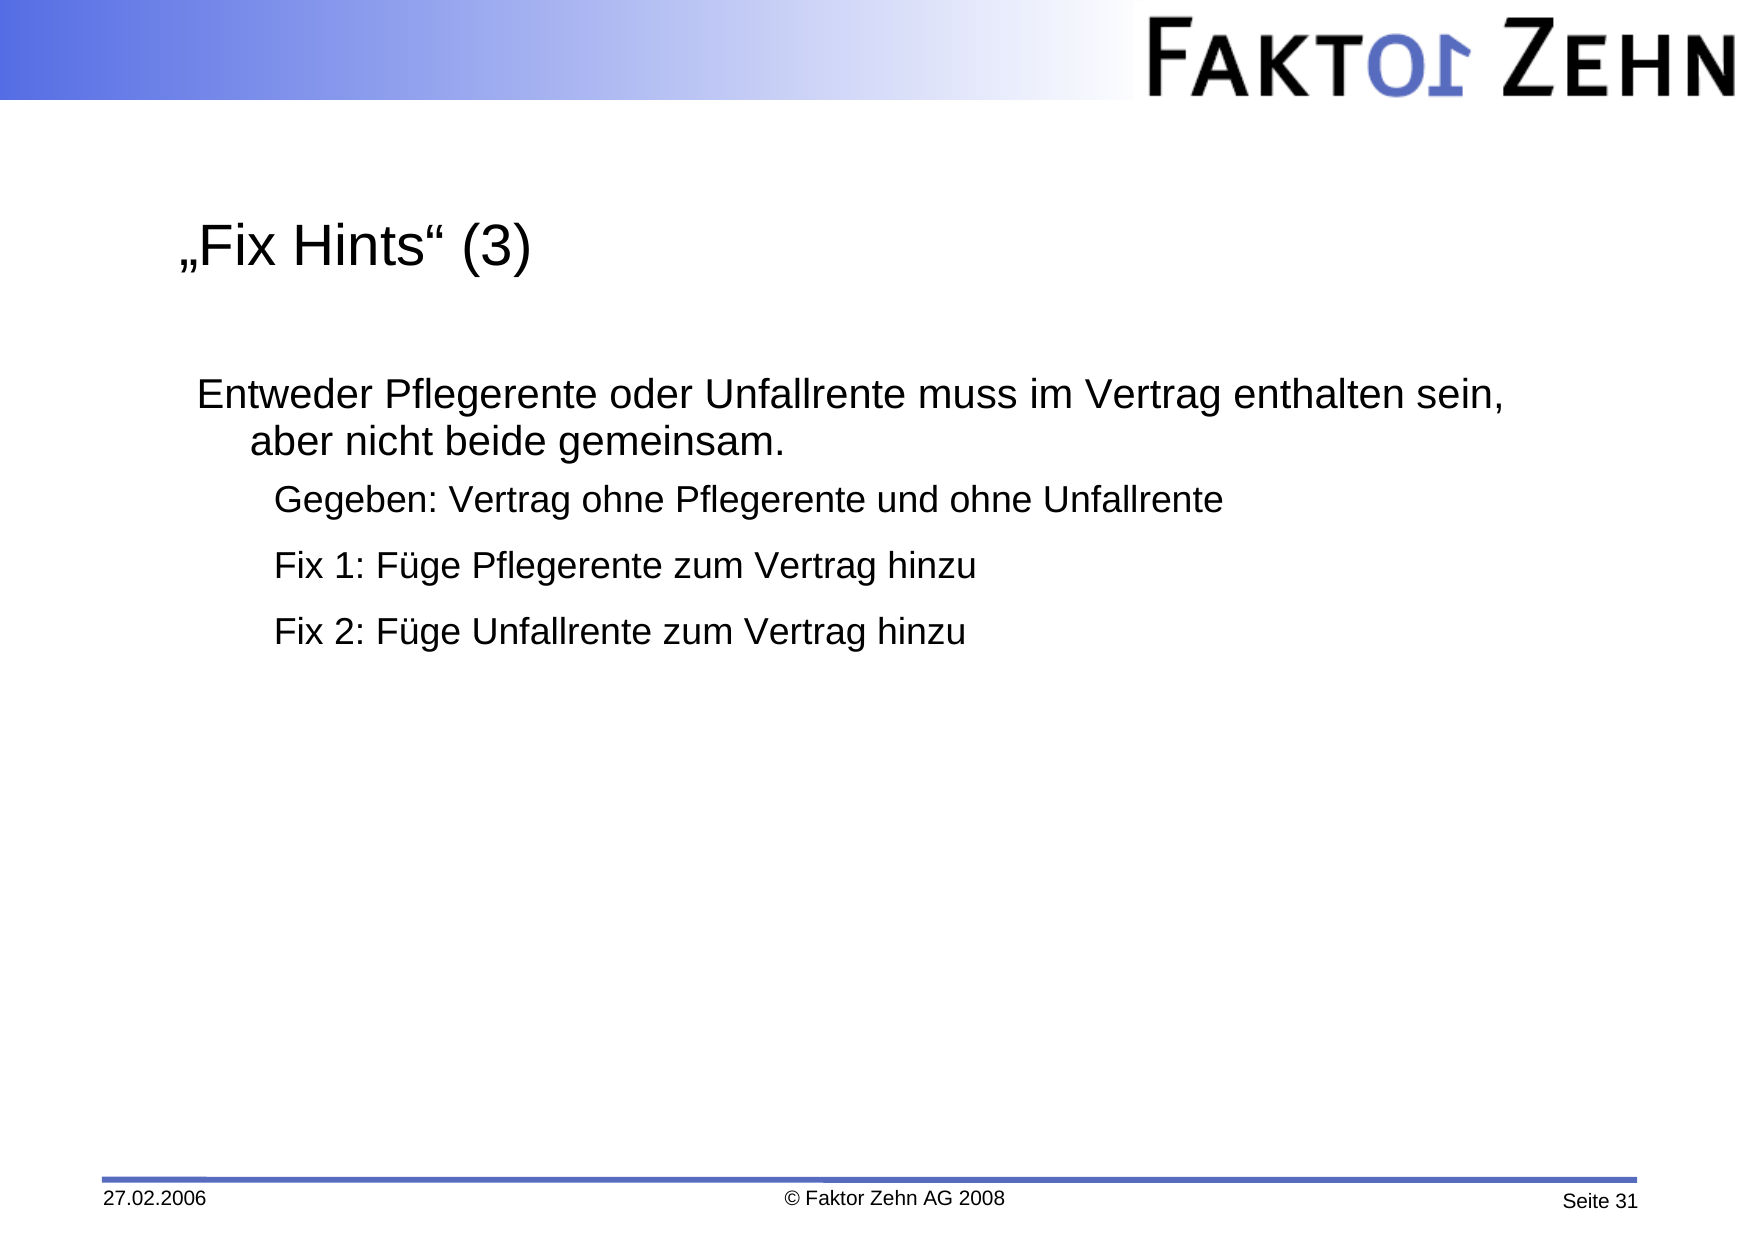

# „Fix Hints“ (3)
Entweder Pflegerente oder Unfallrente muss im Vertrag enthalten sein, aber nicht beide gemeinsam.
Gegeben: Vertrag ohne Pflegerente und ohne Unfallrente
Fix 1: Füge Pflegerente zum Vertrag hinzu
Fix 2: Füge Unfallrente zum Vertrag hinzu